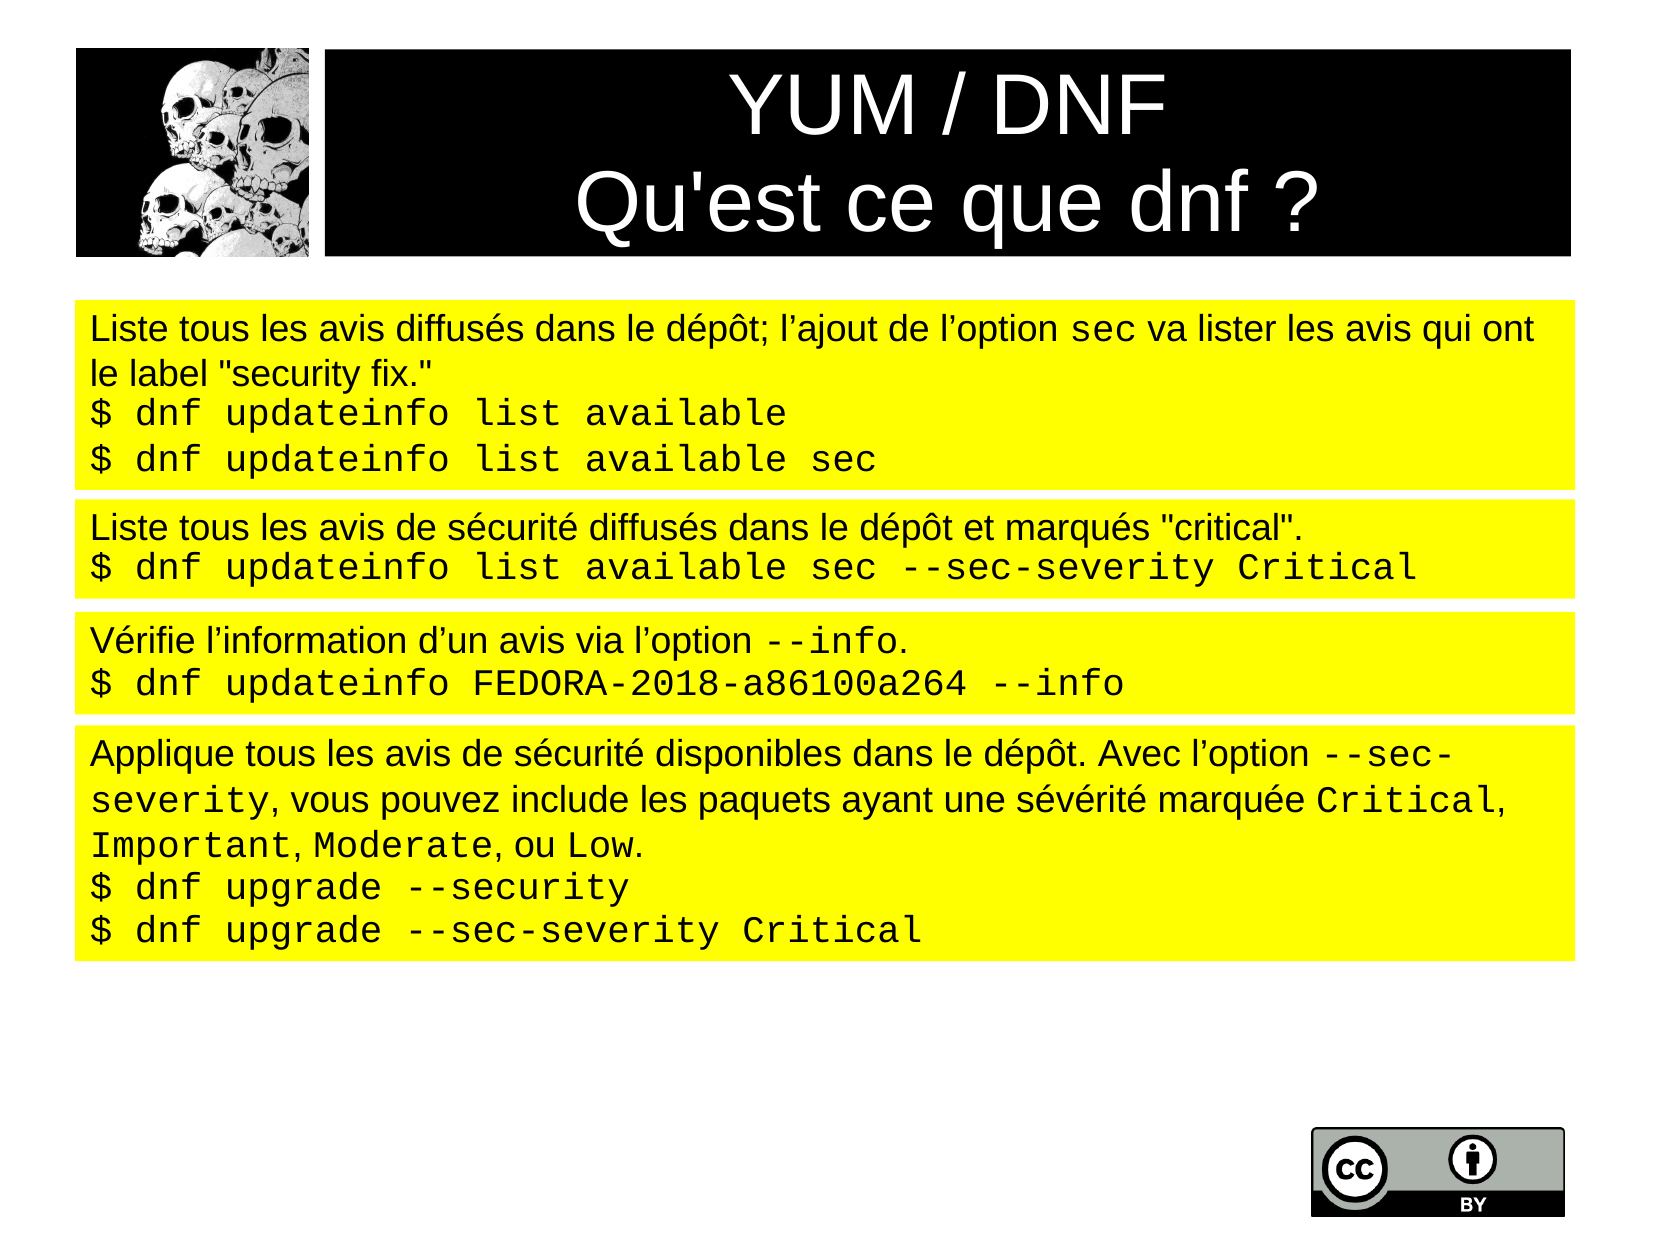

# YUM / DNF Qu'est ce que dnf ?
Liste tous les avis diffusés dans le dépôt; l’ajout de l’option sec va lister les avis qui ont le label "security fix."
$ dnf updateinfo list available
$ dnf updateinfo list available sec
Liste tous les avis de sécurité diffusés dans le dépôt et marqués "critical".
$ dnf updateinfo list available sec --sec-severity Critical
Vérifie l’information d’un avis via l’option --info.
$ dnf updateinfo FEDORA-2018-a86100a264 --info
Applique tous les avis de sécurité disponibles dans le dépôt. Avec l’option --sec-severity, vous pouvez include les paquets ayant une sévérité marquée Critical, Important, Moderate, ou Low.
$ dnf upgrade --security
$ dnf upgrade --sec-severity Critical